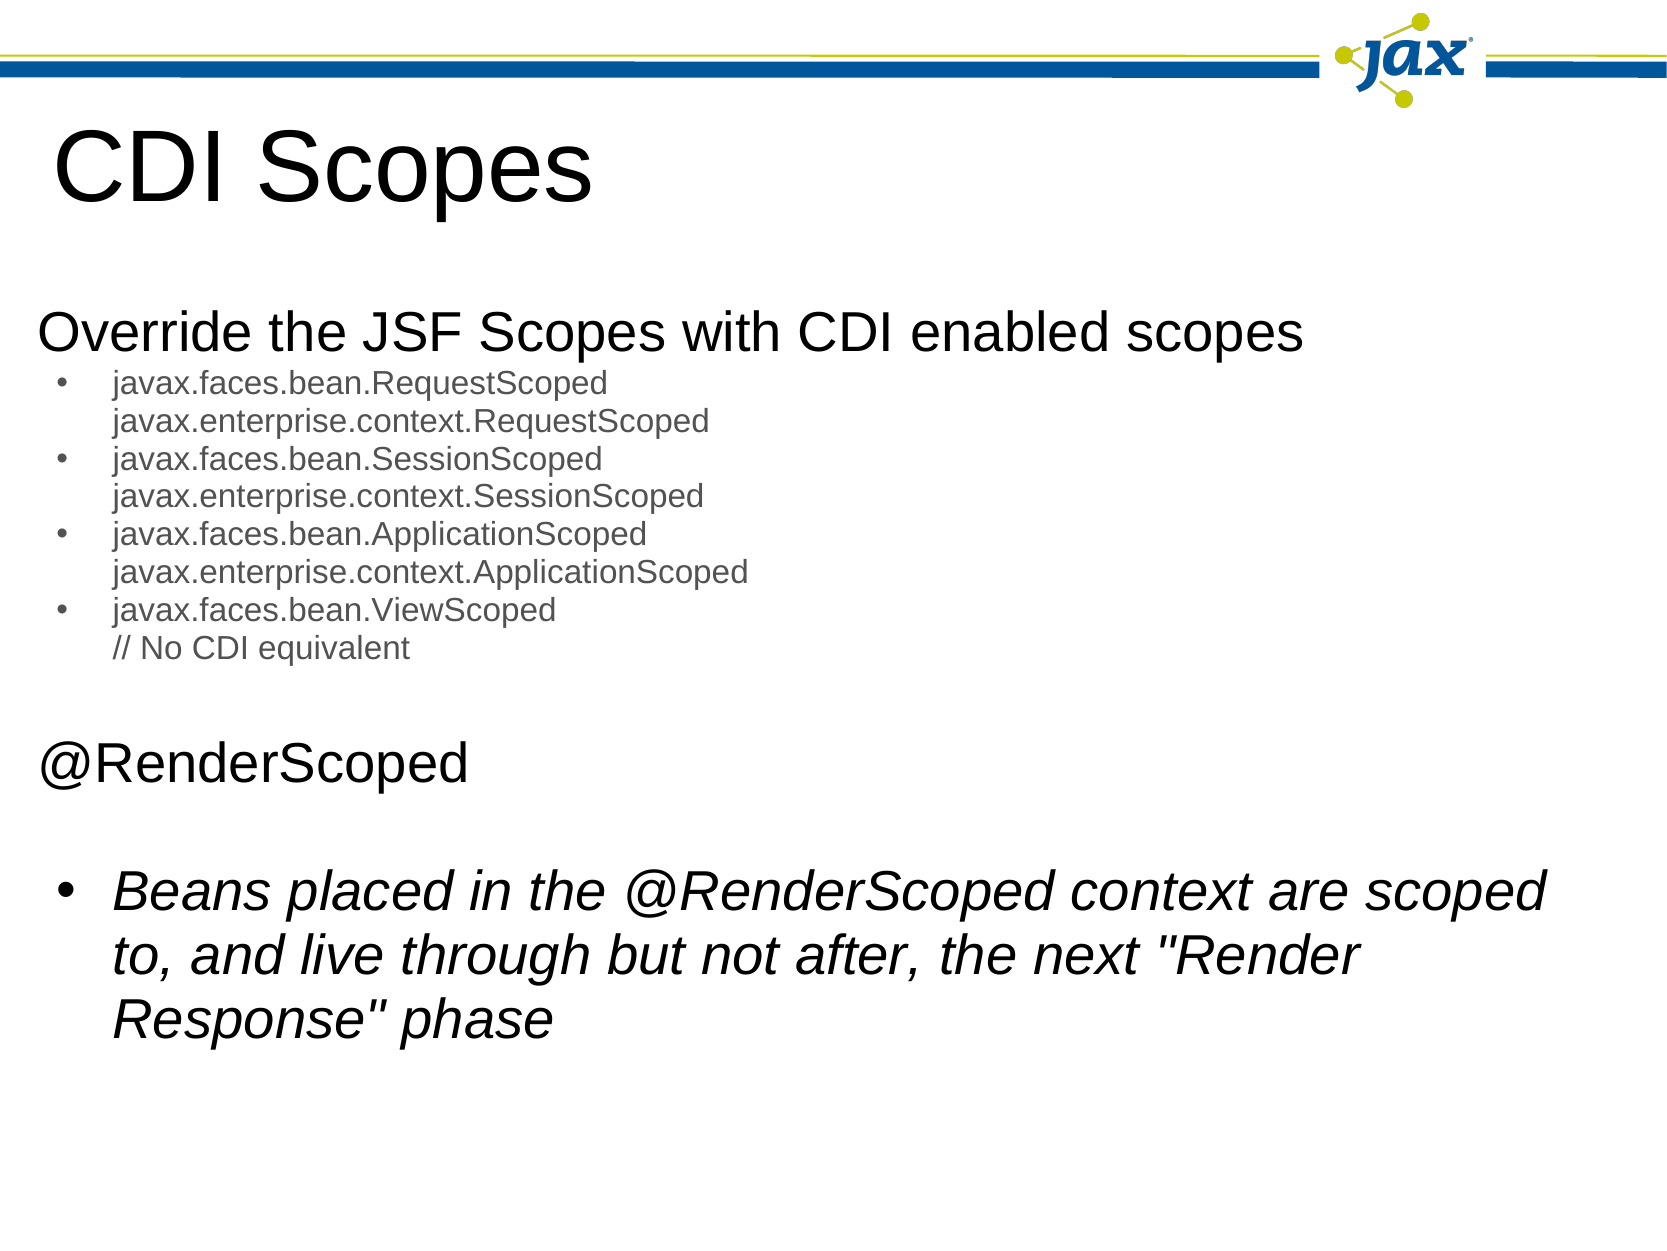

# CDI Scopes
Override the JSF Scopes with CDI enabled scopes
javax.faces.bean.RequestScoped
javax.enterprise.context.RequestScoped
javax.faces.bean.SessionScoped
javax.enterprise.context.SessionScoped
javax.faces.bean.ApplicationScoped
javax.enterprise.context.ApplicationScoped
javax.faces.bean.ViewScoped
// No CDI equivalent
@RenderScoped
Beans placed in the @RenderScoped context are scoped to, and live through but not after, the next "Render Response" phase